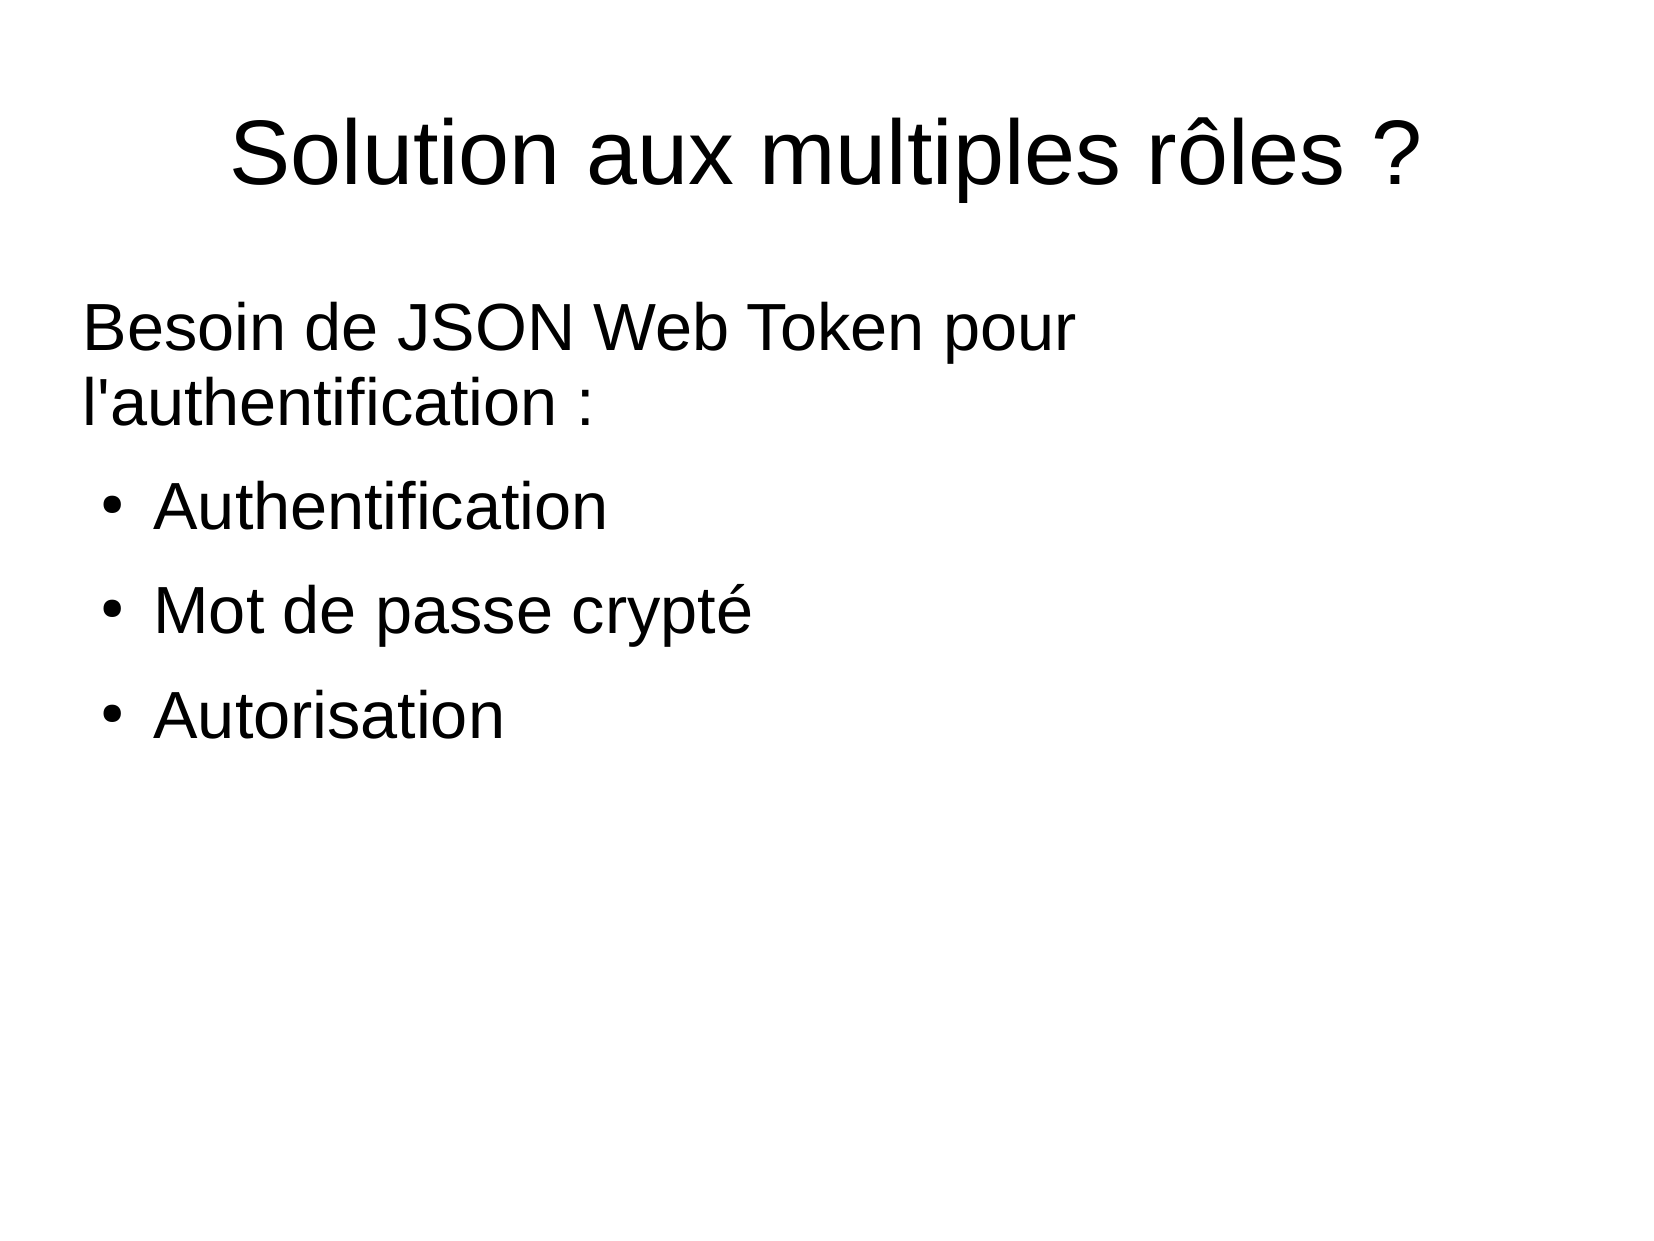

# Solution aux multiples rôles ?
Besoin de JSON Web Token pour l'authentification :
Authentification
Mot de passe crypté
Autorisation